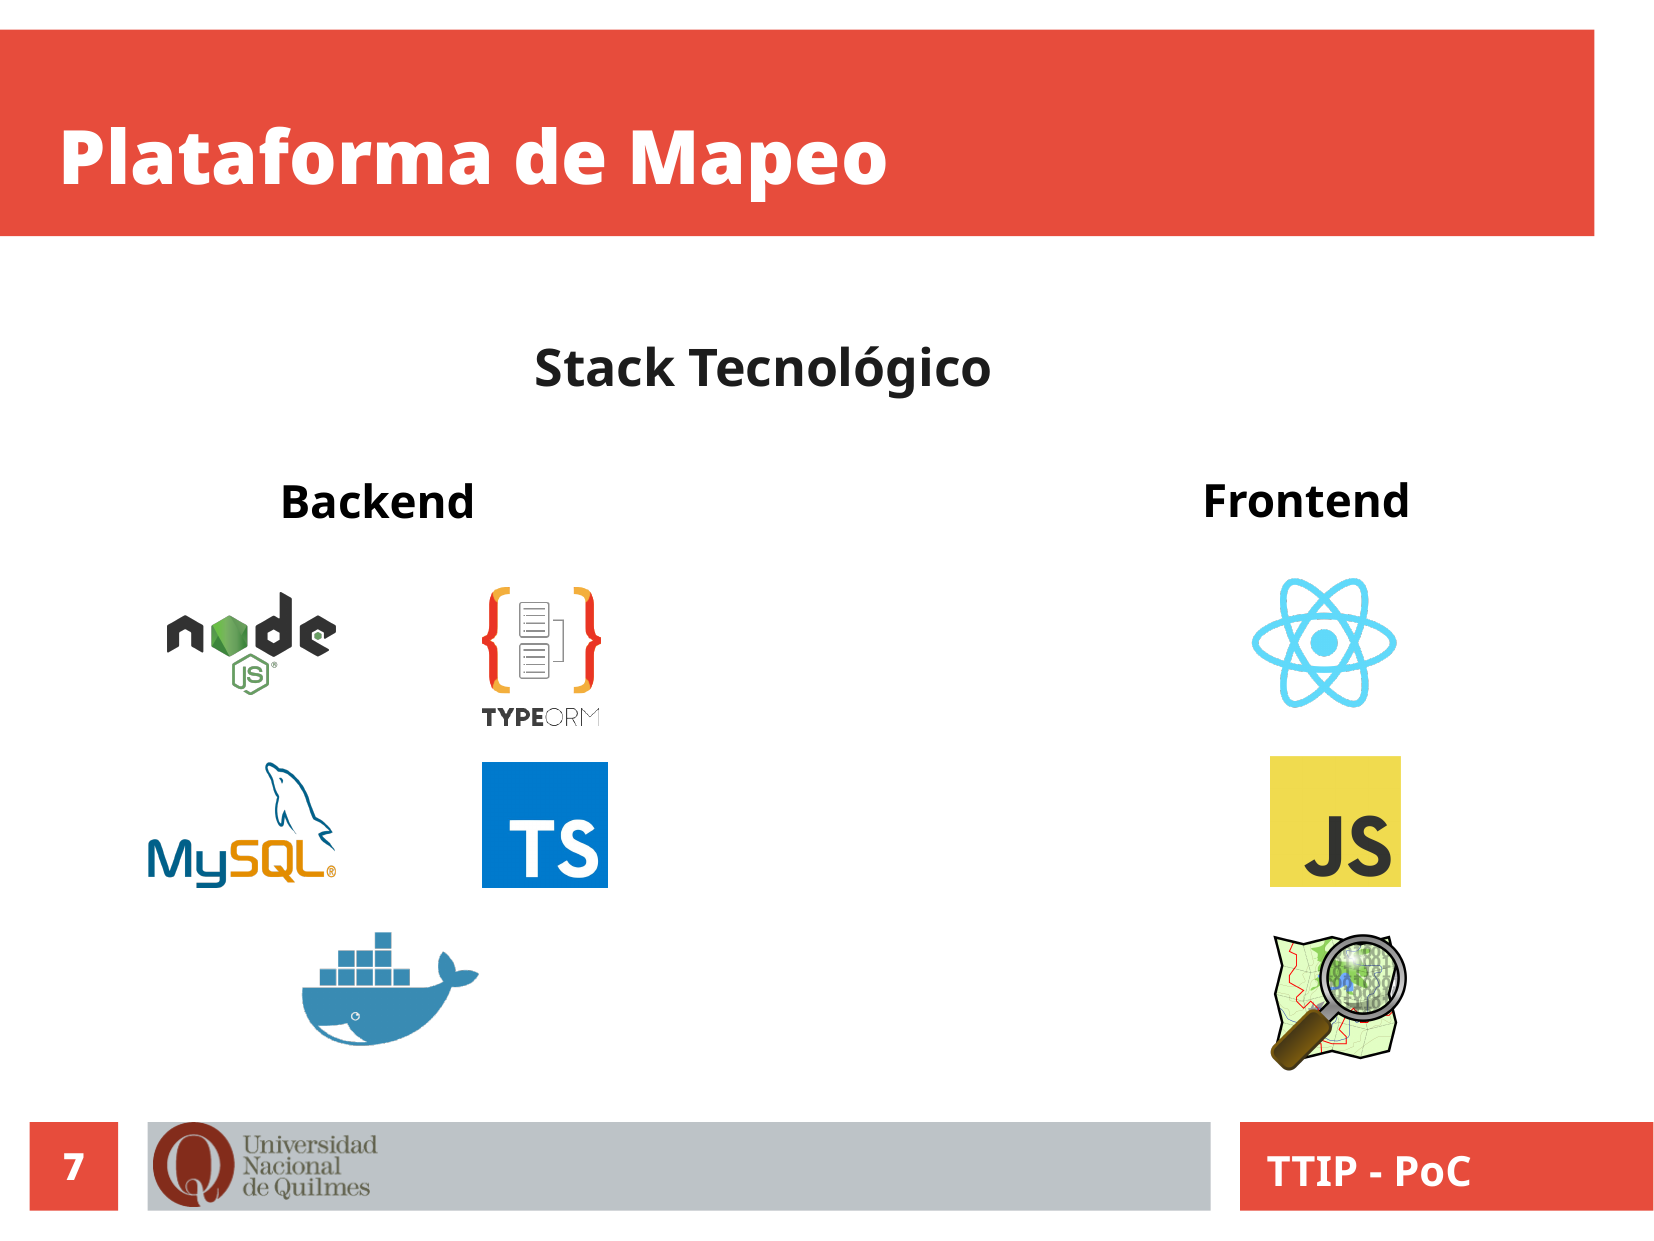

# Plataforma de Mapeo
Stack Tecnológico
Frontend
Backend
7
TTIP - PoC